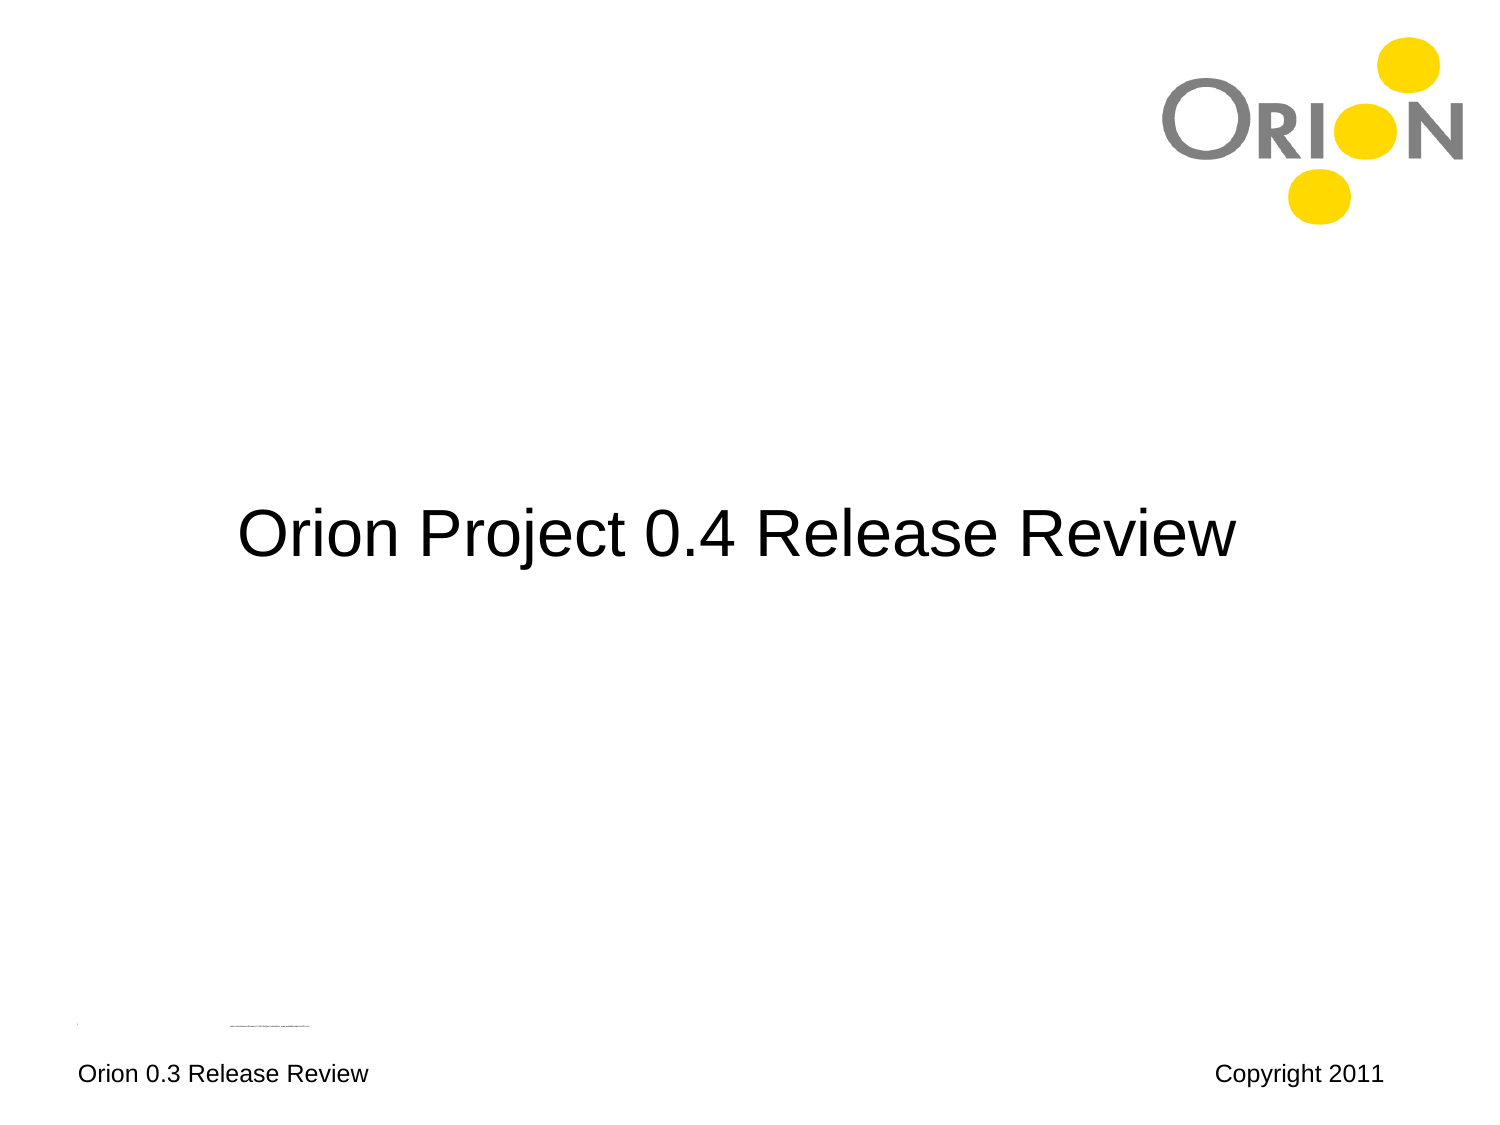

# Orion Project 0.4 Release Review
1
Copyright 2011